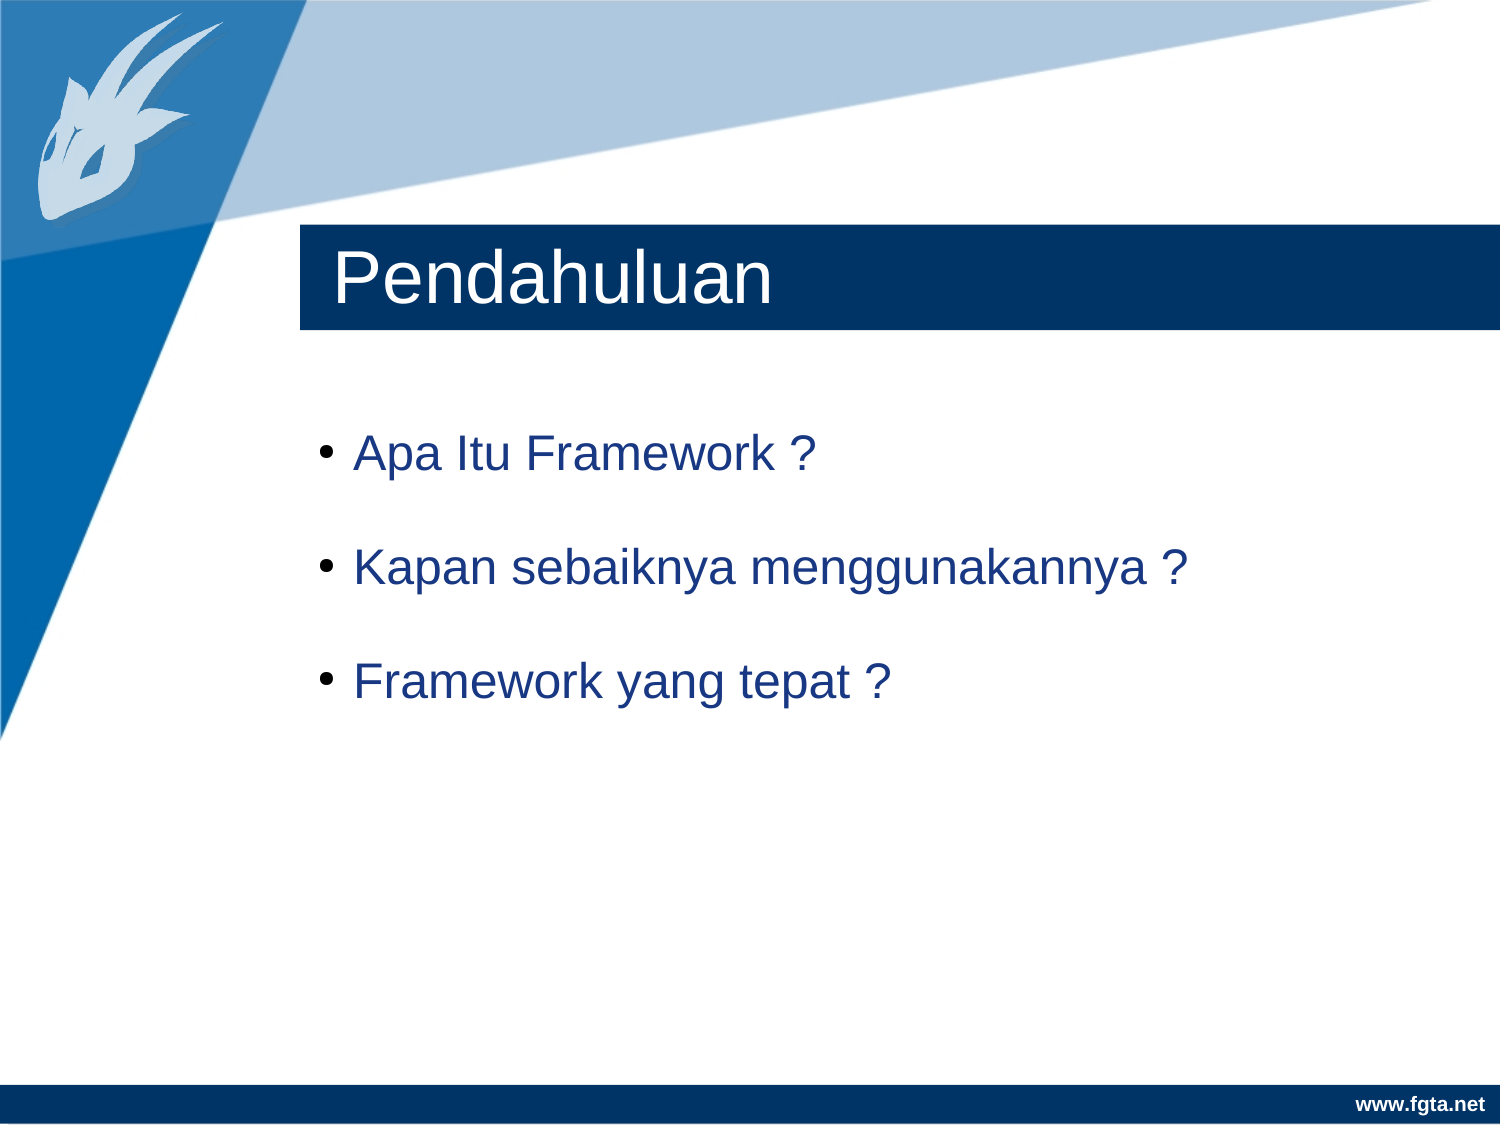

# Pendahuluan
Apa Itu Framework ?
Kapan sebaiknya menggunakannya ?
Framework yang tepat ?